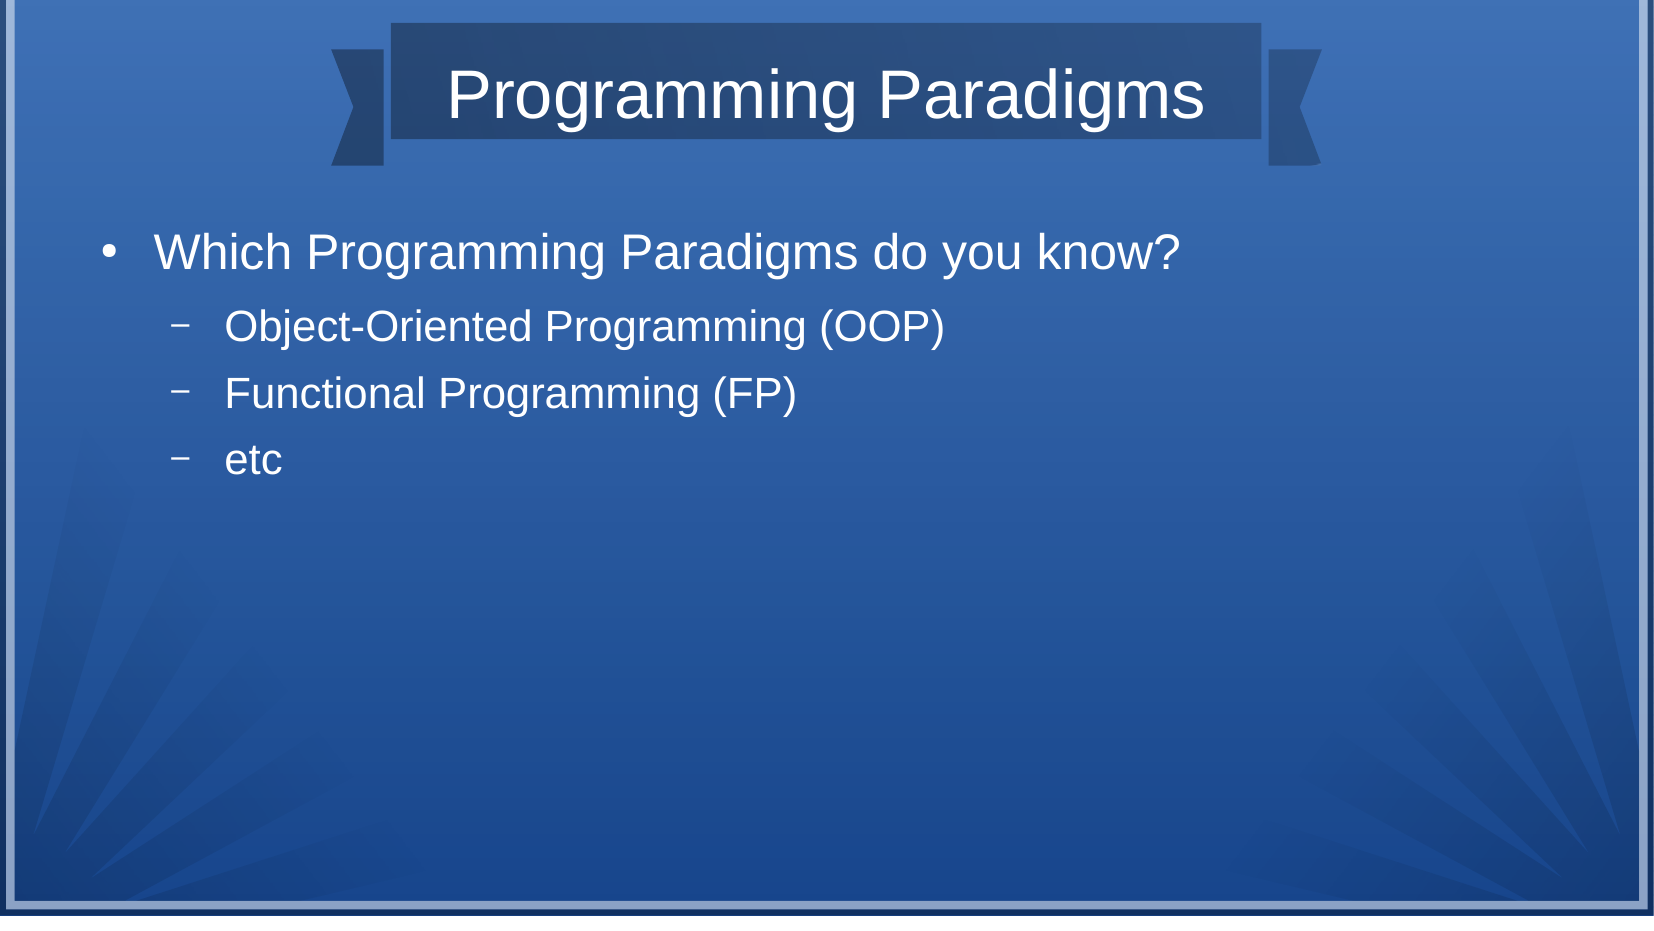

# Programming Paradigms
Which Programming Paradigms do you know?
Object-Oriented Programming (OOP)
Functional Programming (FP)
etc